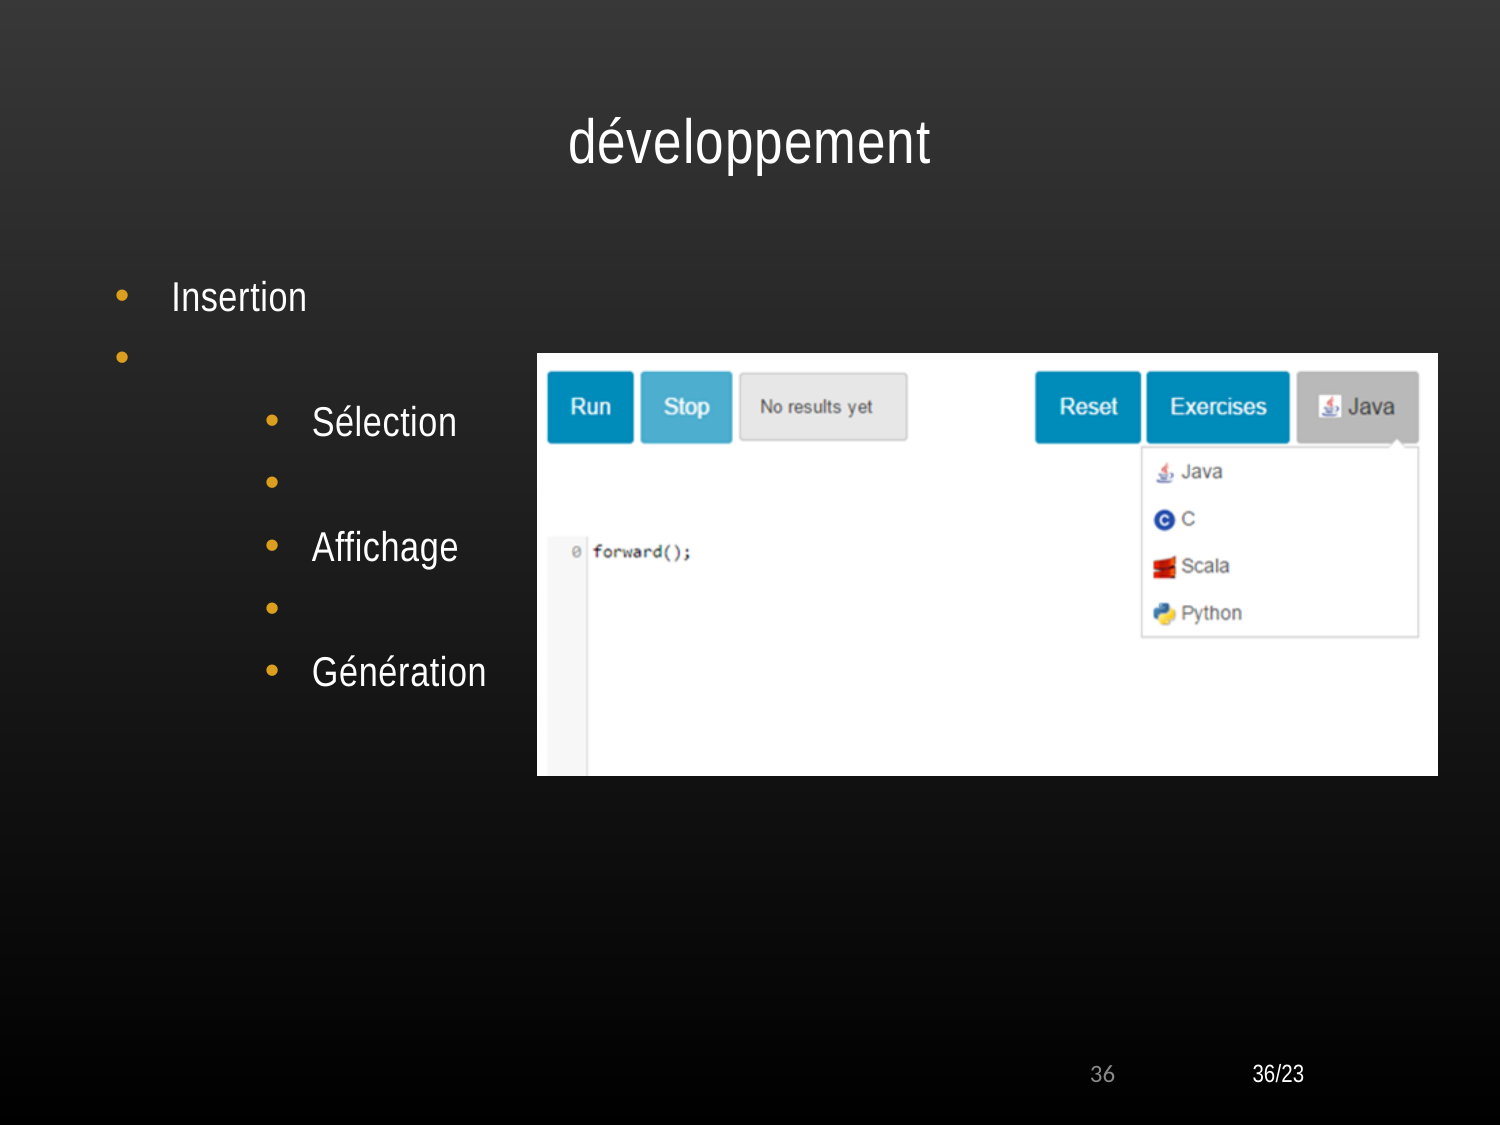

# développement
Insertion
Sélection
Affichage
Génération
36